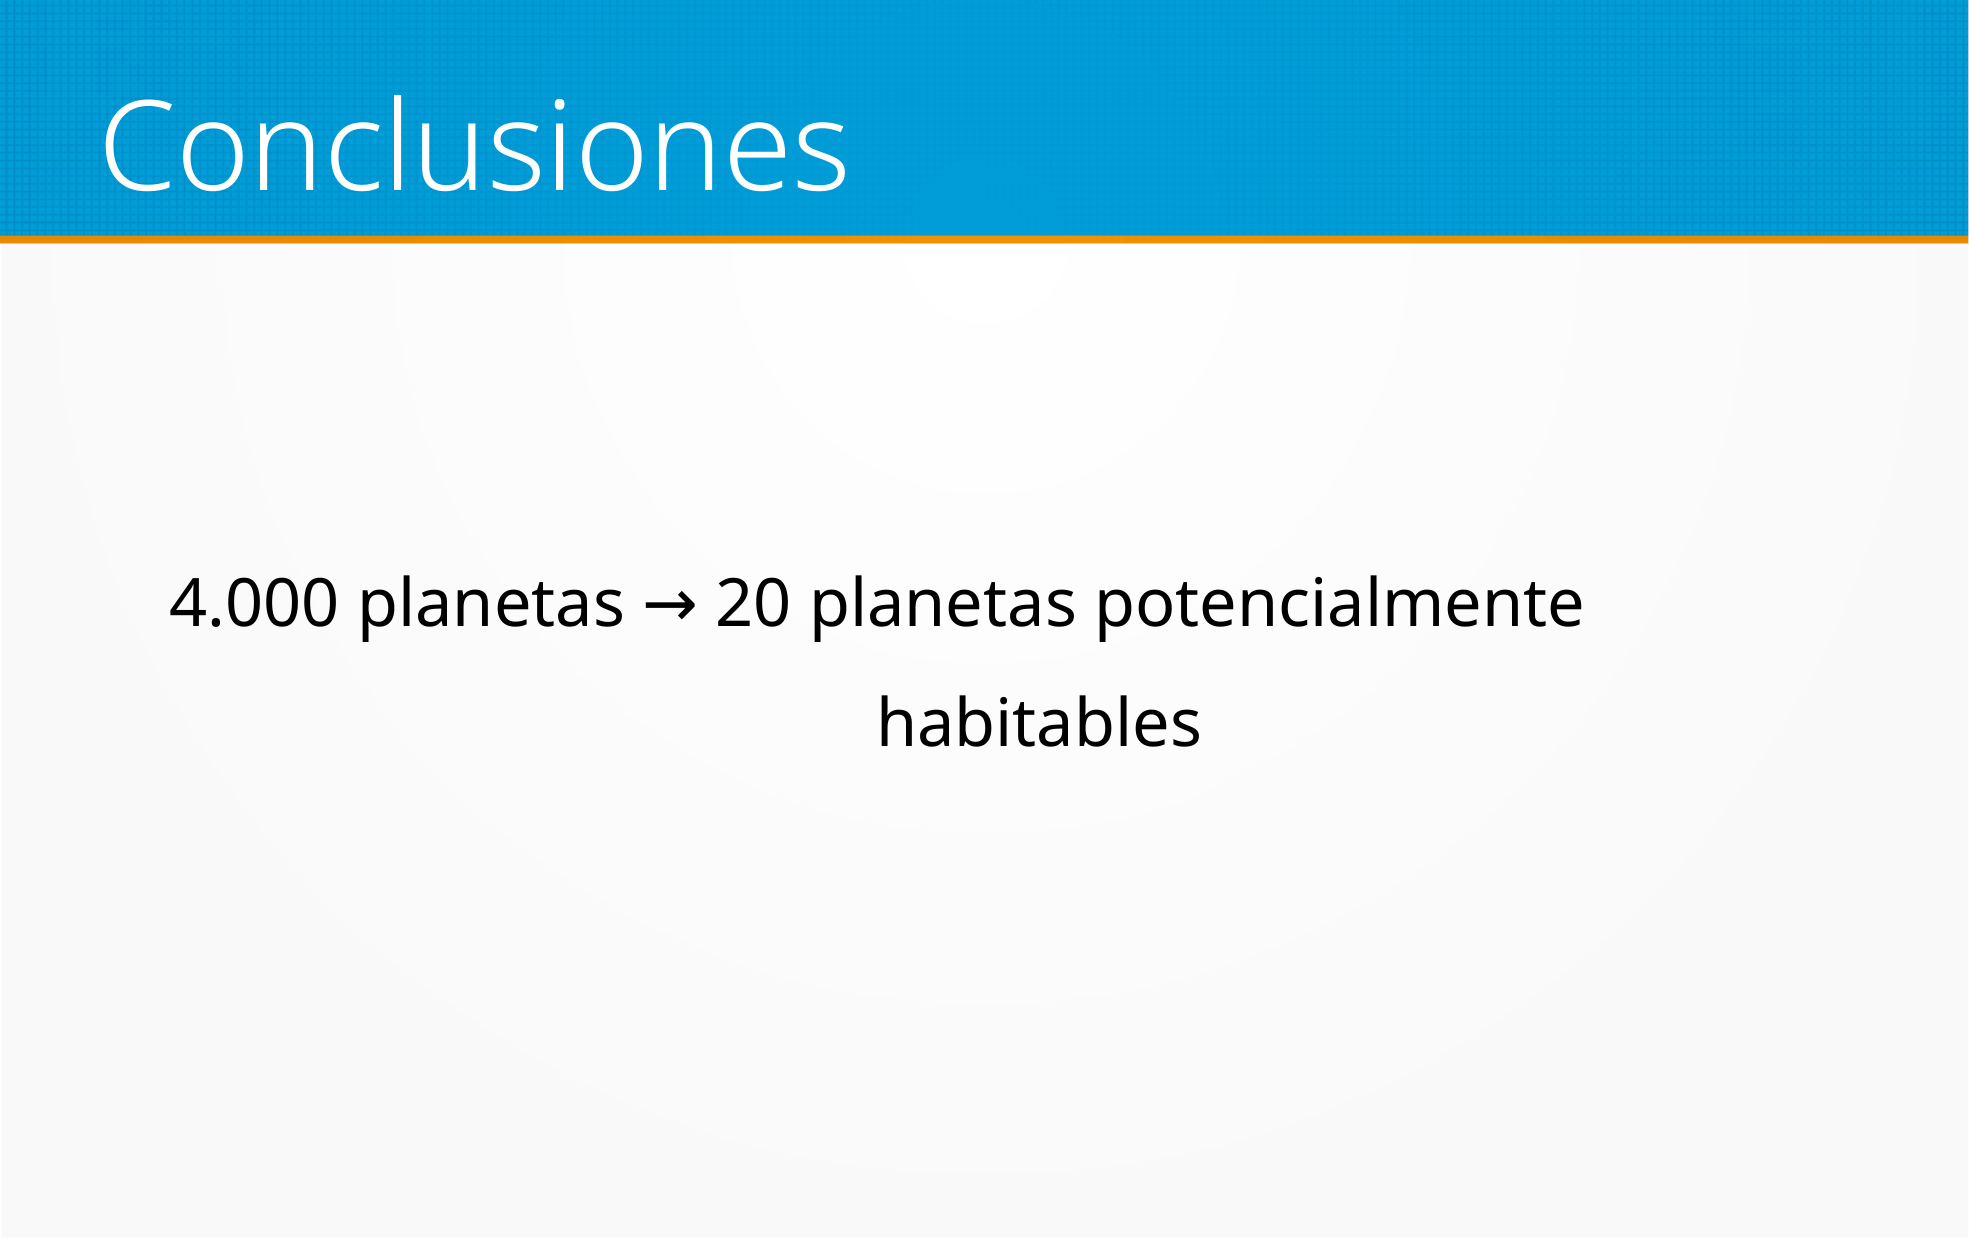

# Conclusiones
4.000 planetas → 20 planetas potencialmente
 habitables